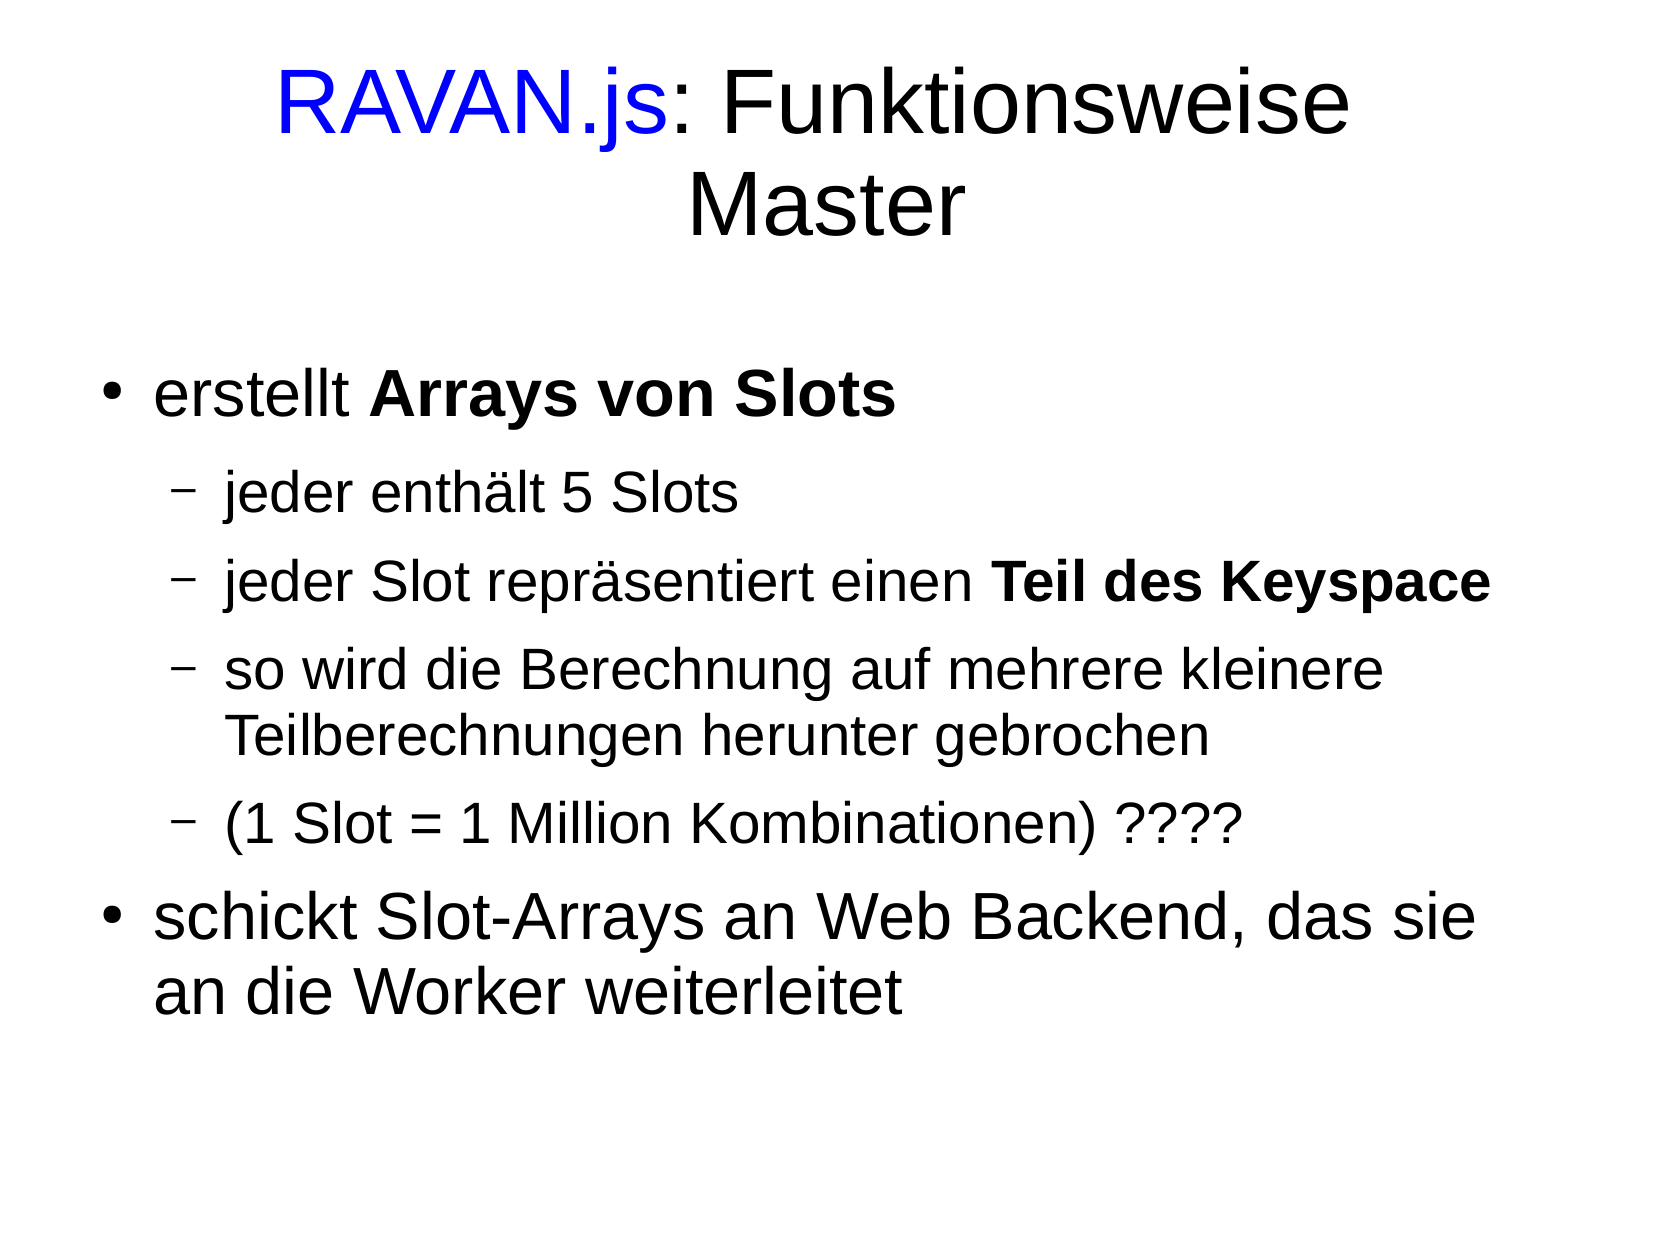

# RAVAN.js: Funktionsweise Master
erstellt Arrays von Slots
jeder enthält 5 Slots
jeder Slot repräsentiert einen Teil des Keyspace
so wird die Berechnung auf mehrere kleinere Teilberechnungen herunter gebrochen
(1 Slot = 1 Million Kombinationen) ????
schickt Slot-Arrays an Web Backend, das sie an die Worker weiterleitet